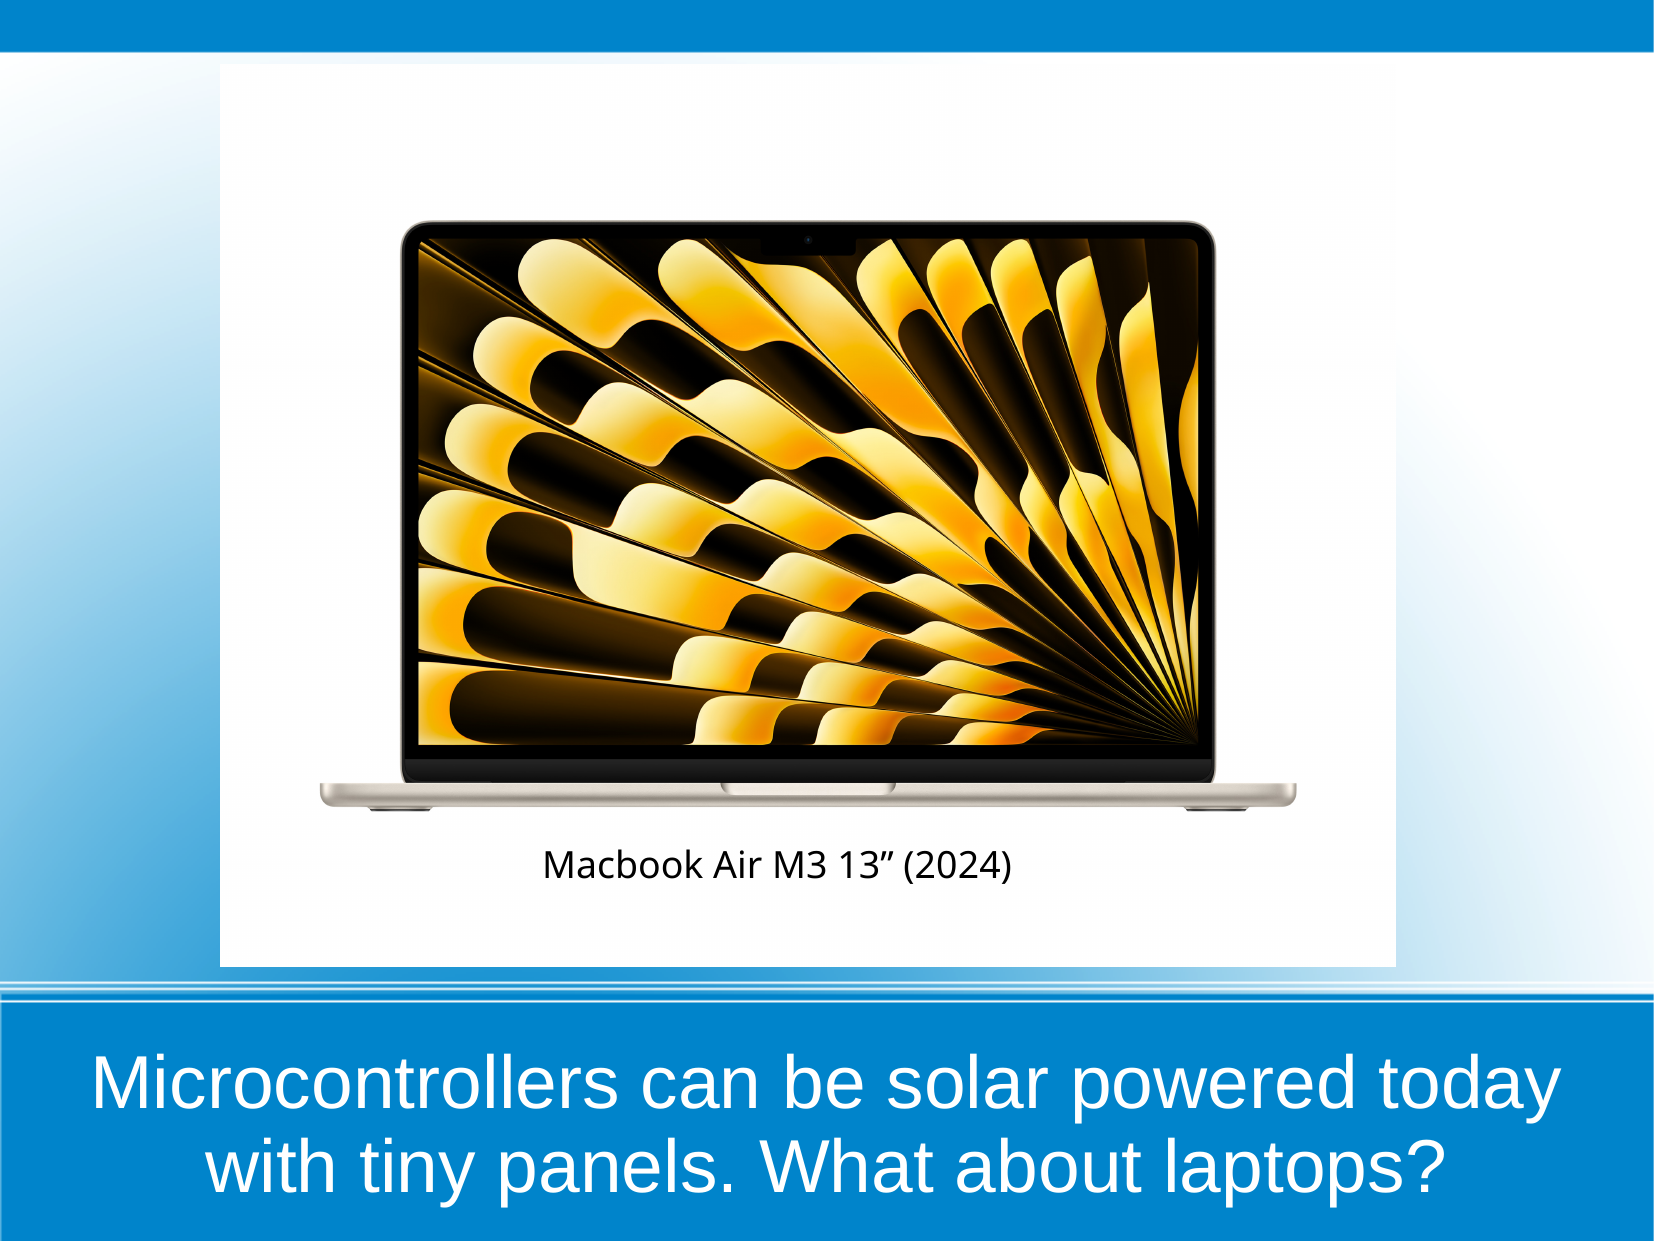

Macbook Air M3 13” (2024)
# Microcontrollers can be solar powered today with tiny panels. What about laptops?